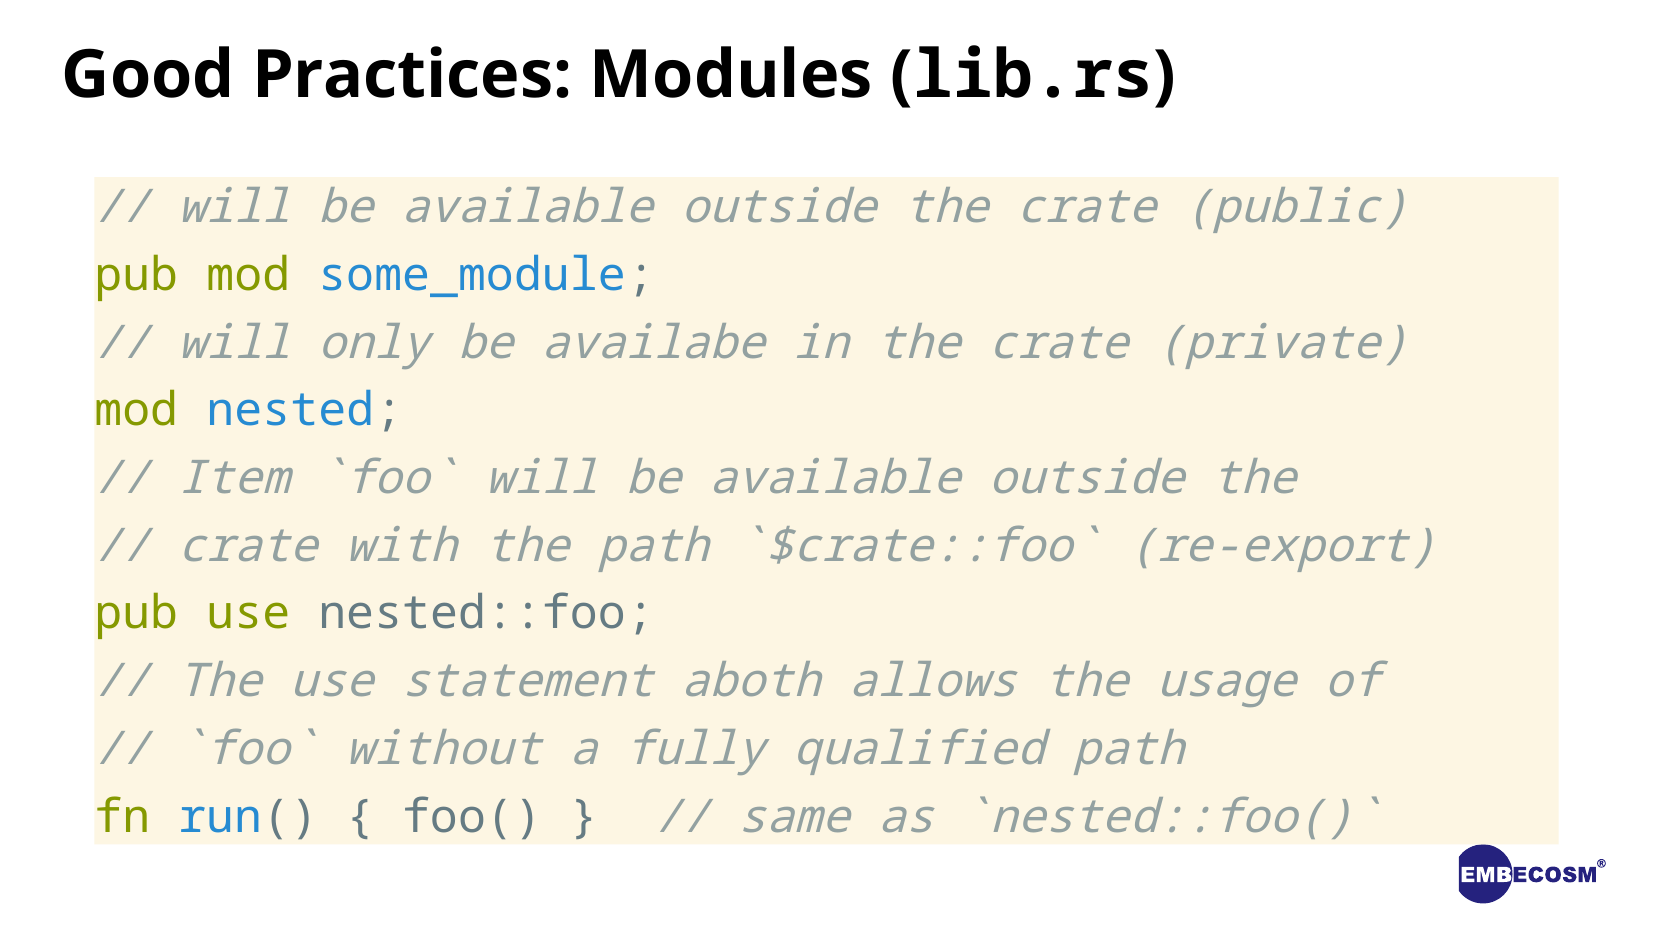

# Good Practices: Modules (lib.rs)
// will be available outside the crate (public)
pub mod some_module;
// will only be availabe in the crate (private)
mod nested;
// Item `foo` will be available outside the
// crate with the path `$crate::foo` (re-export)
pub use nested::foo;
// The use statement aboth allows the usage of
// `foo` without a fully qualified path
fn run() { foo() } // same as `nested::foo()`